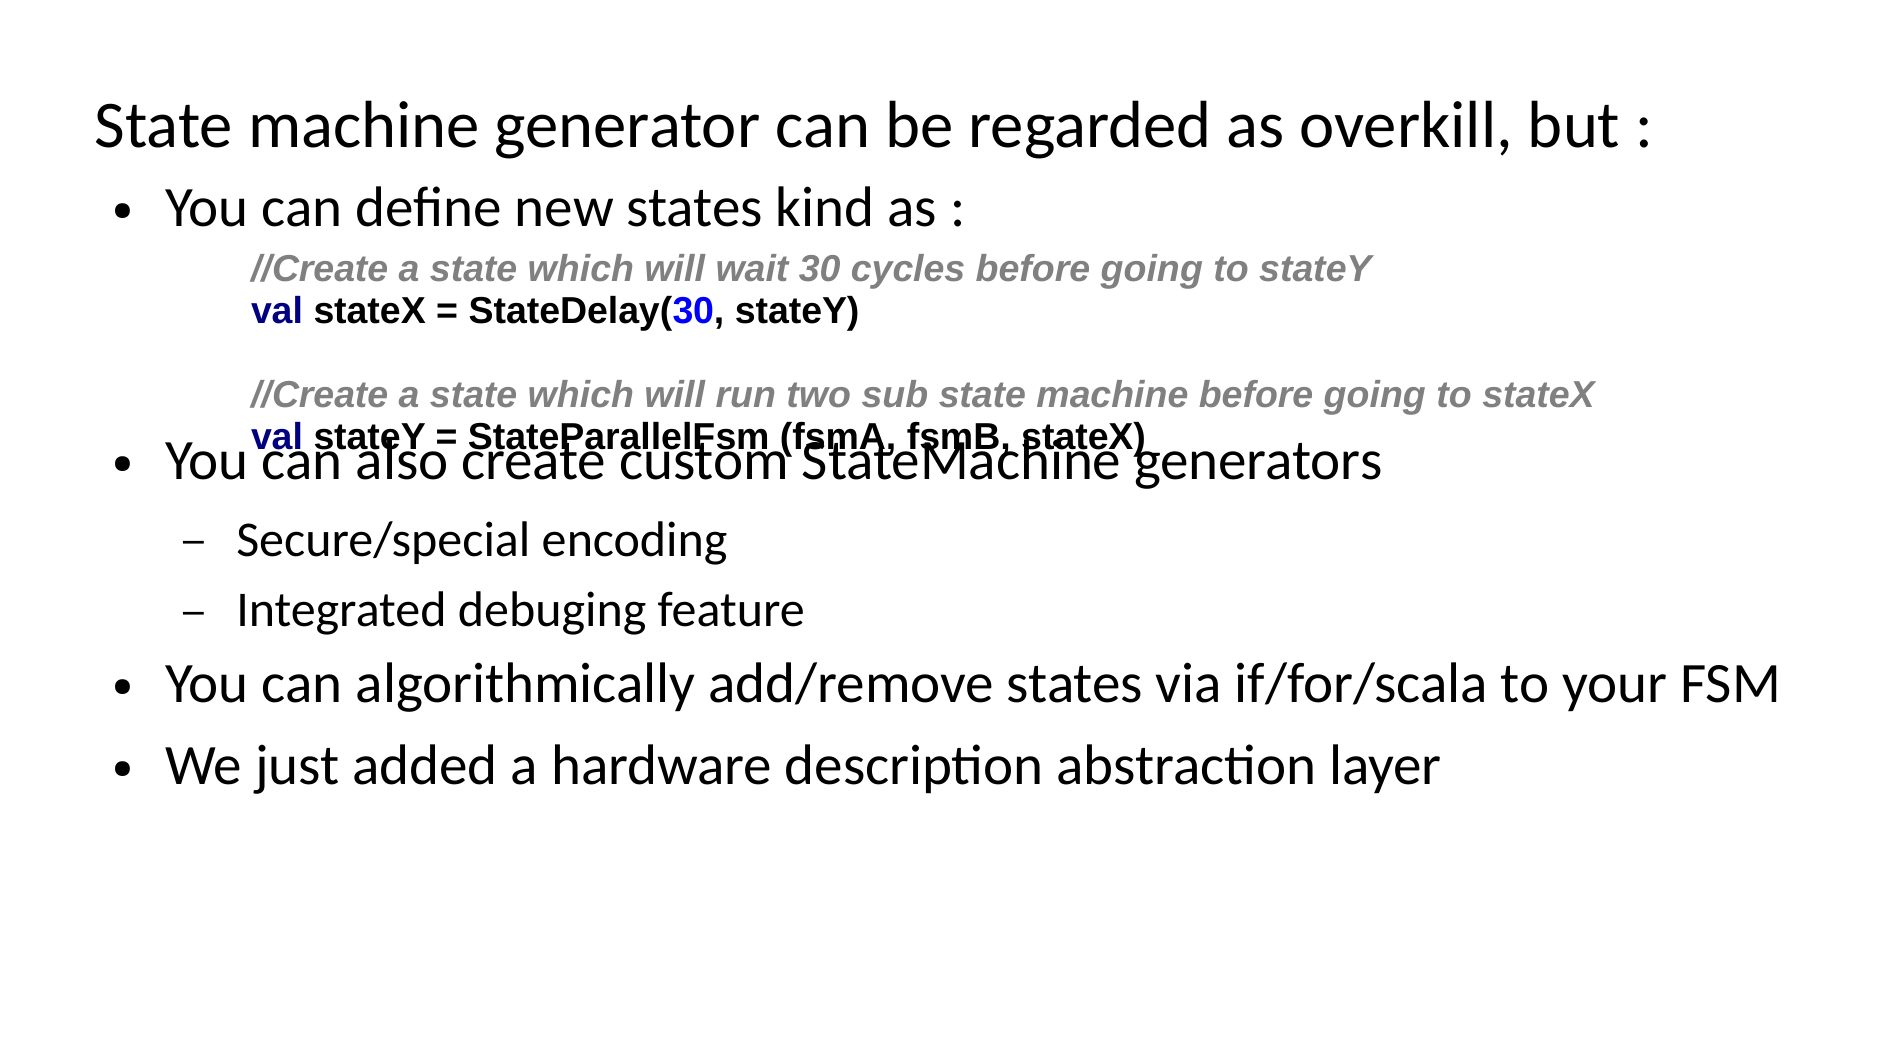

# State machine generator can be regarded as overkill, but :
You can define new states kind as :
You can also create custom StateMachine generators
Secure/special encoding
Integrated debuging feature
You can algorithmically add/remove states via if/for/scala to your FSM
We just added a hardware description abstraction layer
//Create a state which will wait 30 cycles before going to stateY
val stateX = StateDelay(30, stateY)
//Create a state which will run two sub state machine before going to stateX
val stateY = StateParallelFsm (fsmA, fsmB, stateX)